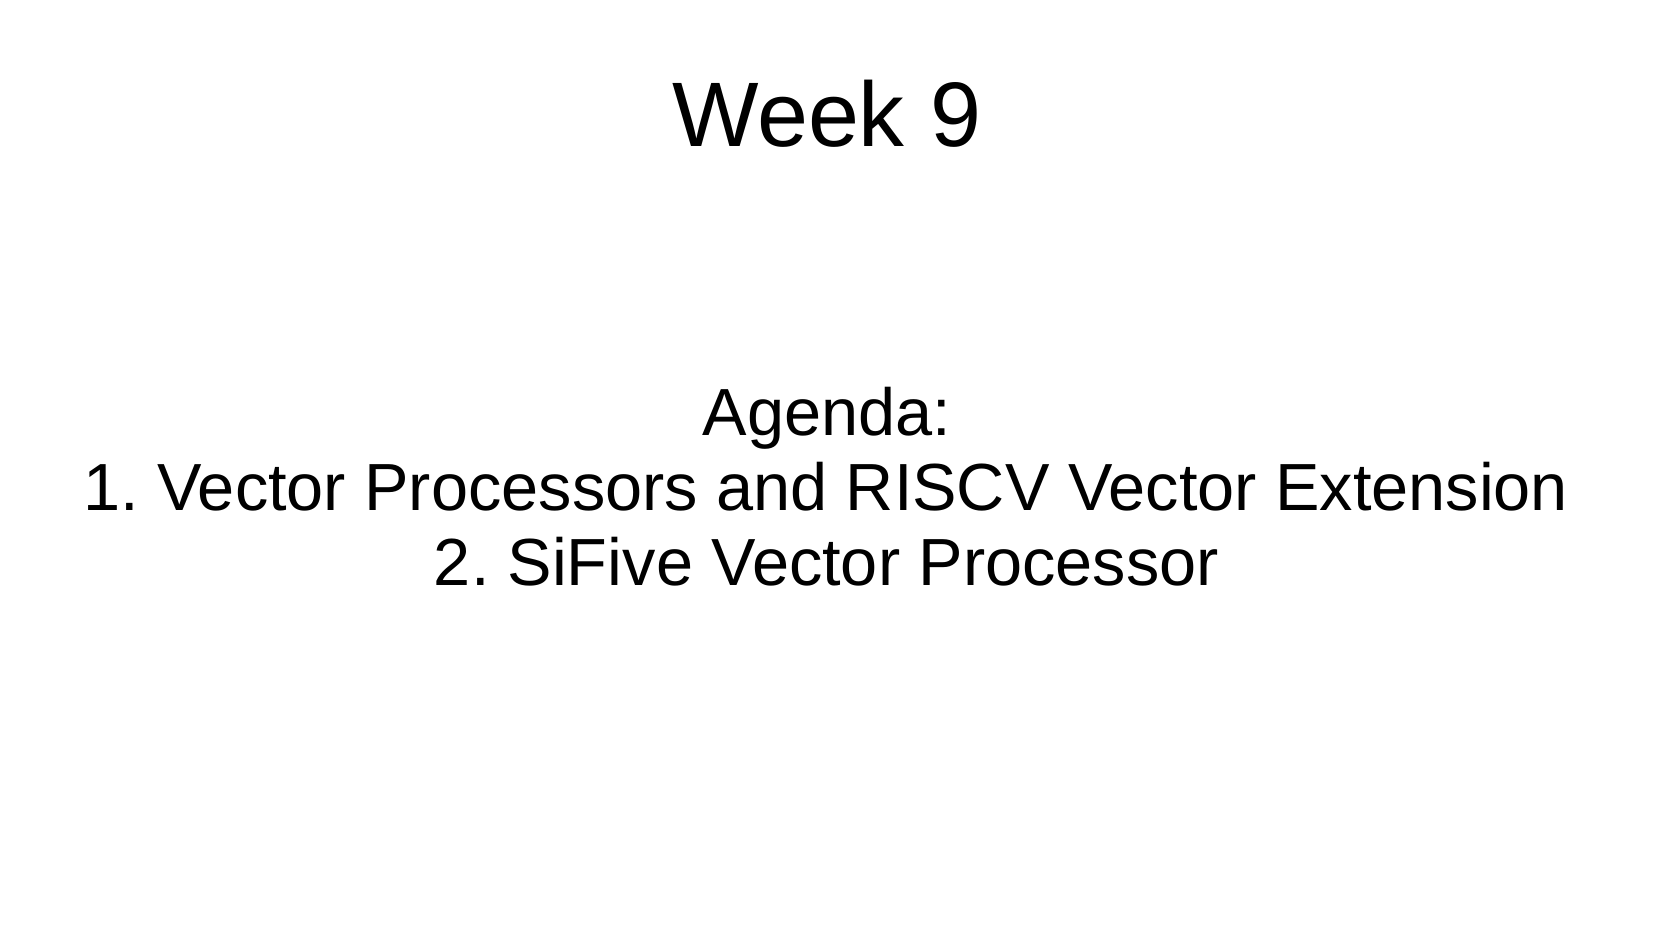

# Week 9
Agenda:
1. Vector Processors and RISCV Vector Extension
2. SiFive Vector Processor